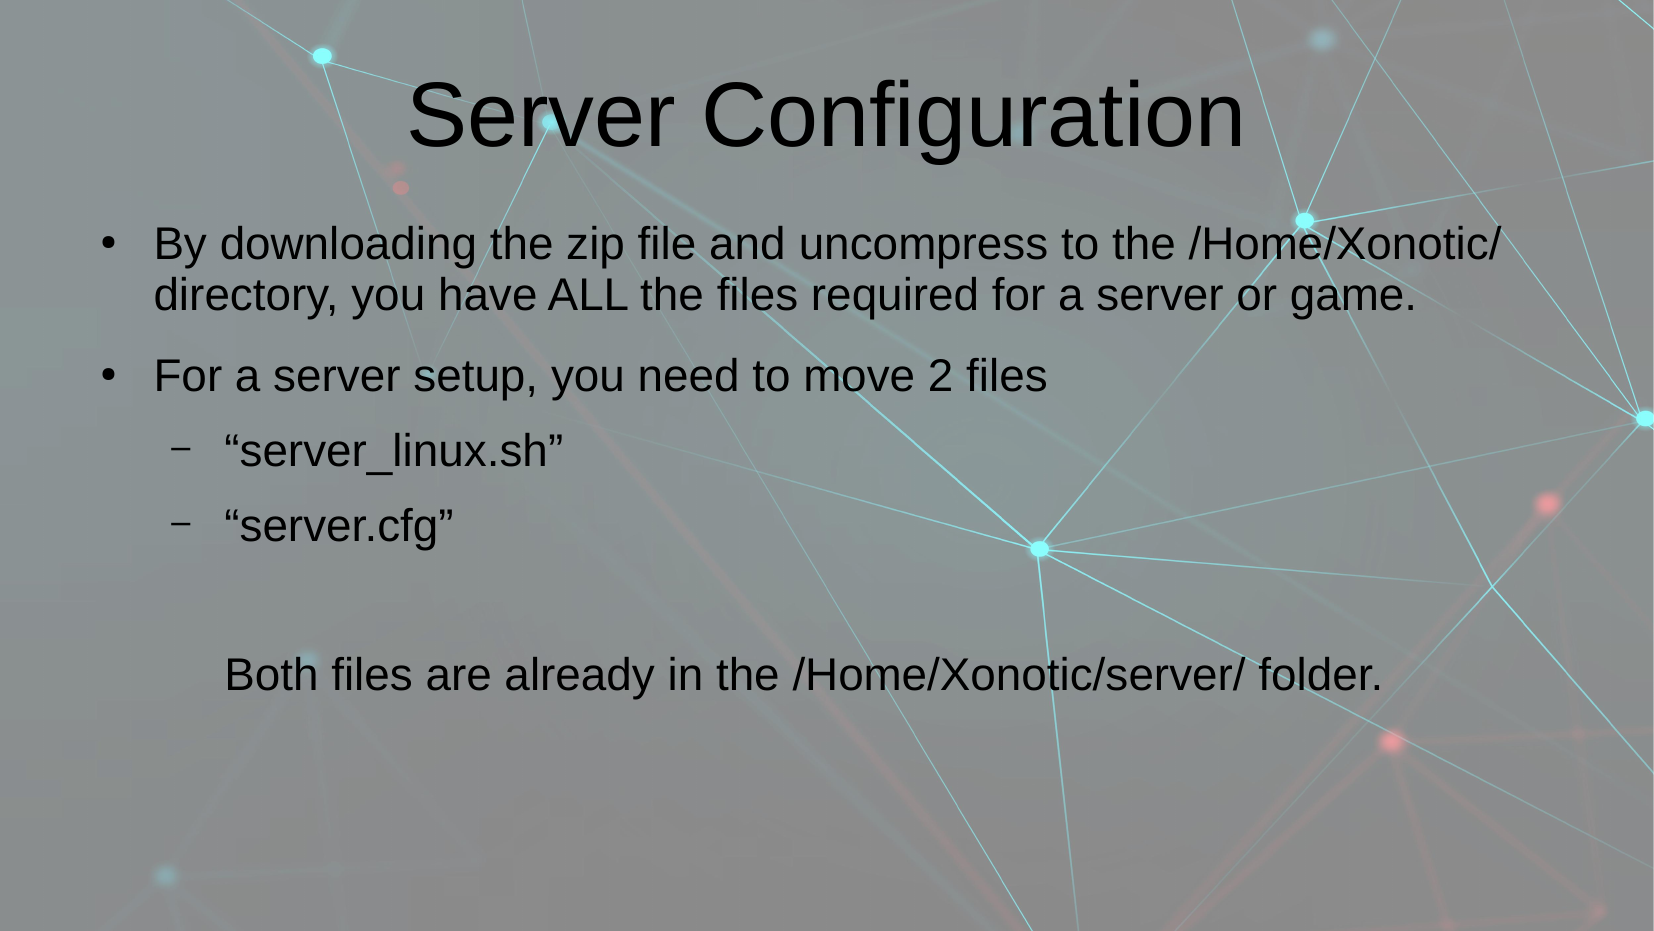

# Server Configuration
By downloading the zip file and uncompress to the /Home/Xonotic/ directory, you have ALL the files required for a server or game.
For a server setup, you need to move 2 files
“server_linux.sh”
“server.cfg”
Both files are already in the /Home/Xonotic/server/ folder.